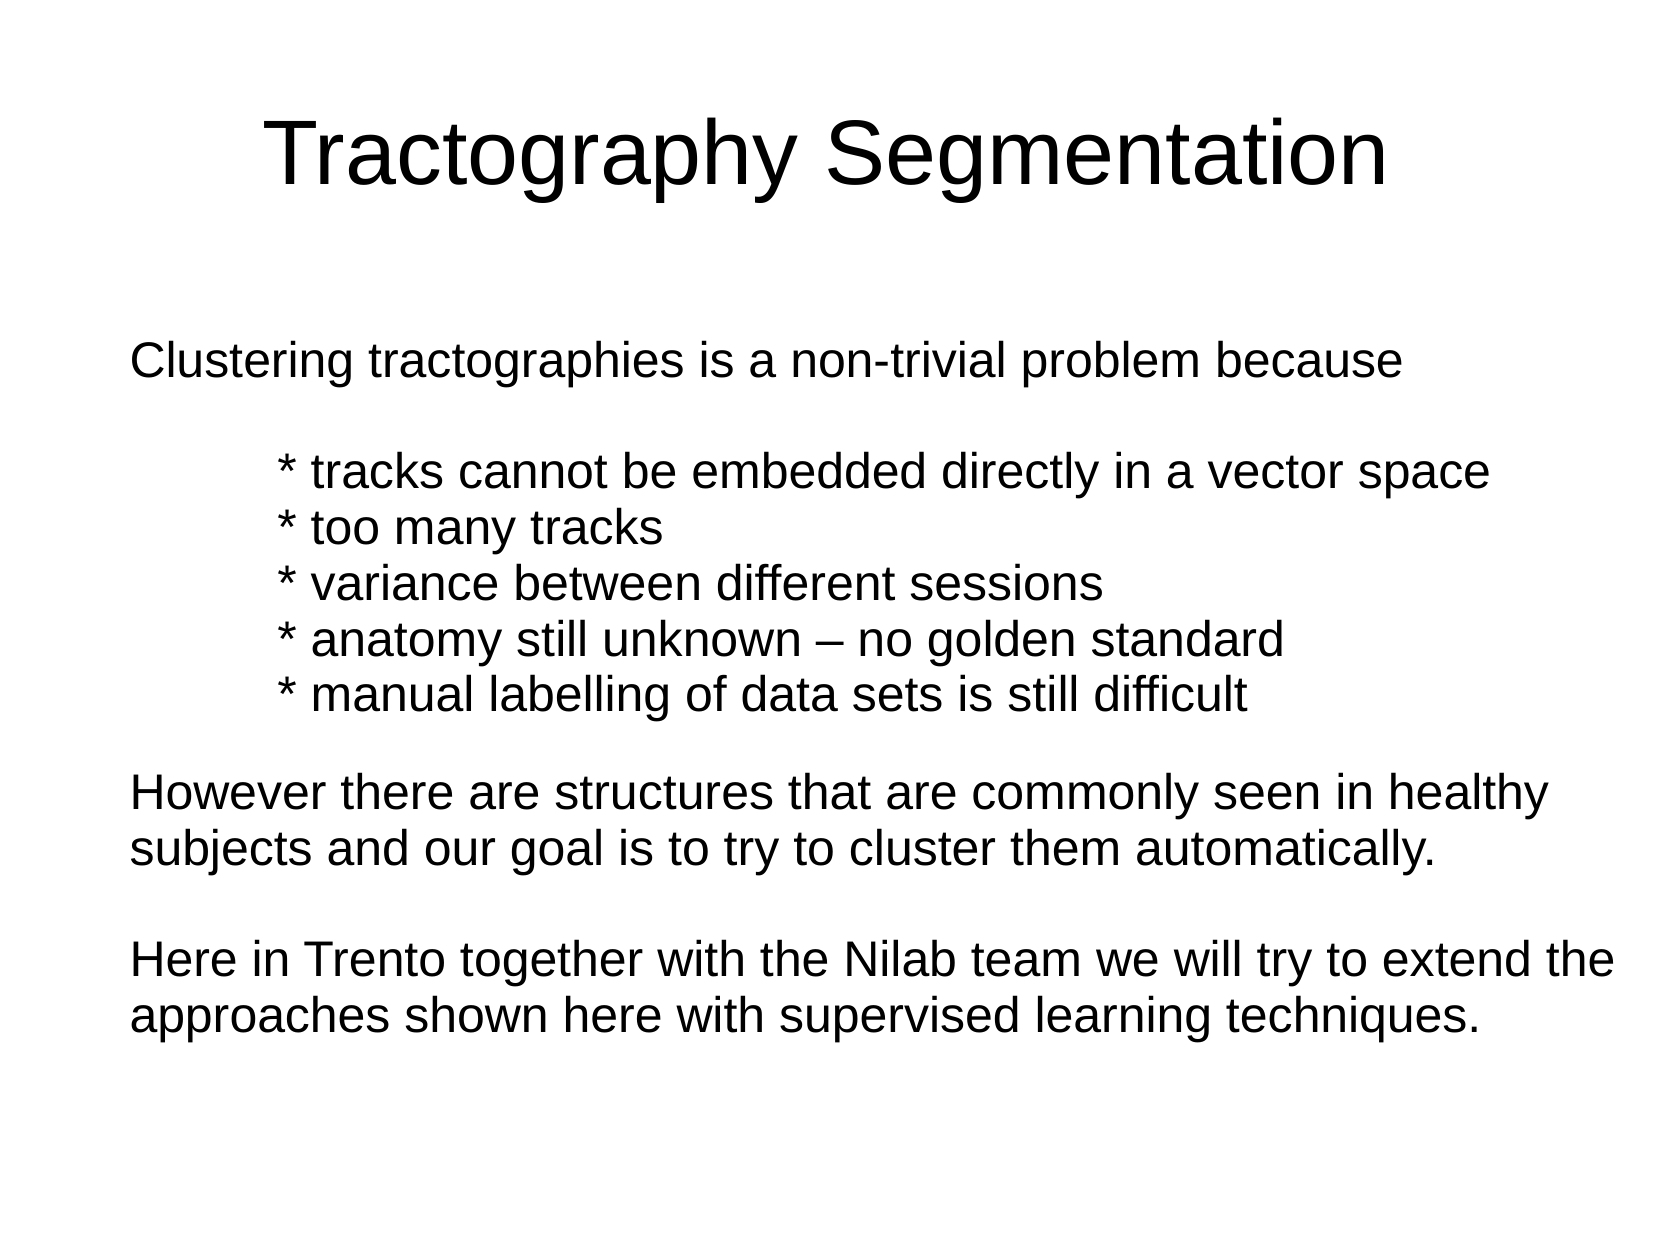

# Tractography Segmentation
Clustering tractographies is a non-trivial problem because
		* tracks cannot be embedded directly in a vector space
		* too many tracks
		* variance between different sessions
		* anatomy still unknown – no golden standard
		* manual labelling of data sets is still difficult
However there are structures that are commonly seen in healthy
subjects and our goal is to try to cluster them automatically.
Here in Trento together with the Nilab team we will try to extend the
approaches shown here with supervised learning techniques.